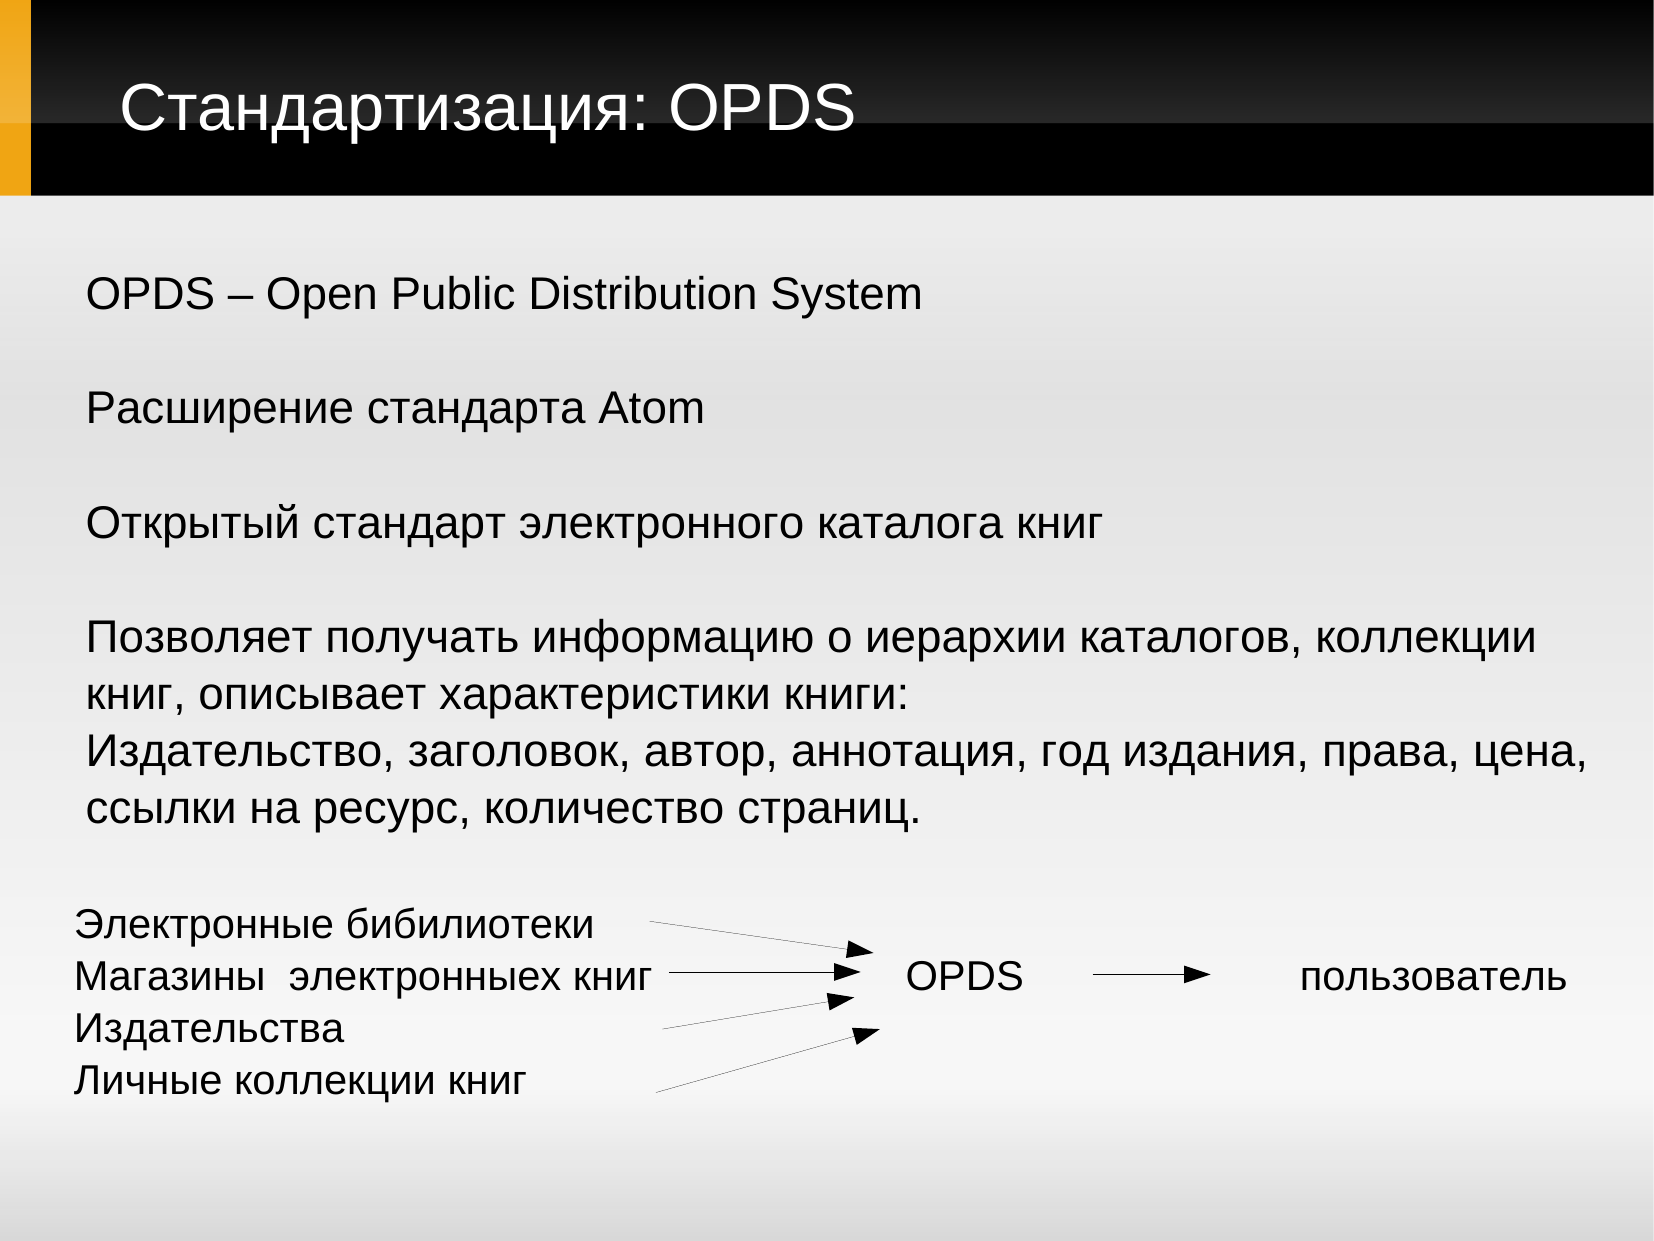

Стандартизация: OPDS
OPDS – Open Public Distribution System
Расширение стандарта Atom
Открытый стандарт электронного каталога книг
Позволяет получать информацию о иерархии каталогов, коллекции книг, описывает характеристики книги:
Издательство, заголовок, автор, аннотация, год издания, права, цена, ссылки на ресурс, количество страниц.
Электронные бибилиотеки
Магазины электронныех книг OPDS пользователь
Издательства
Личные коллекции книг